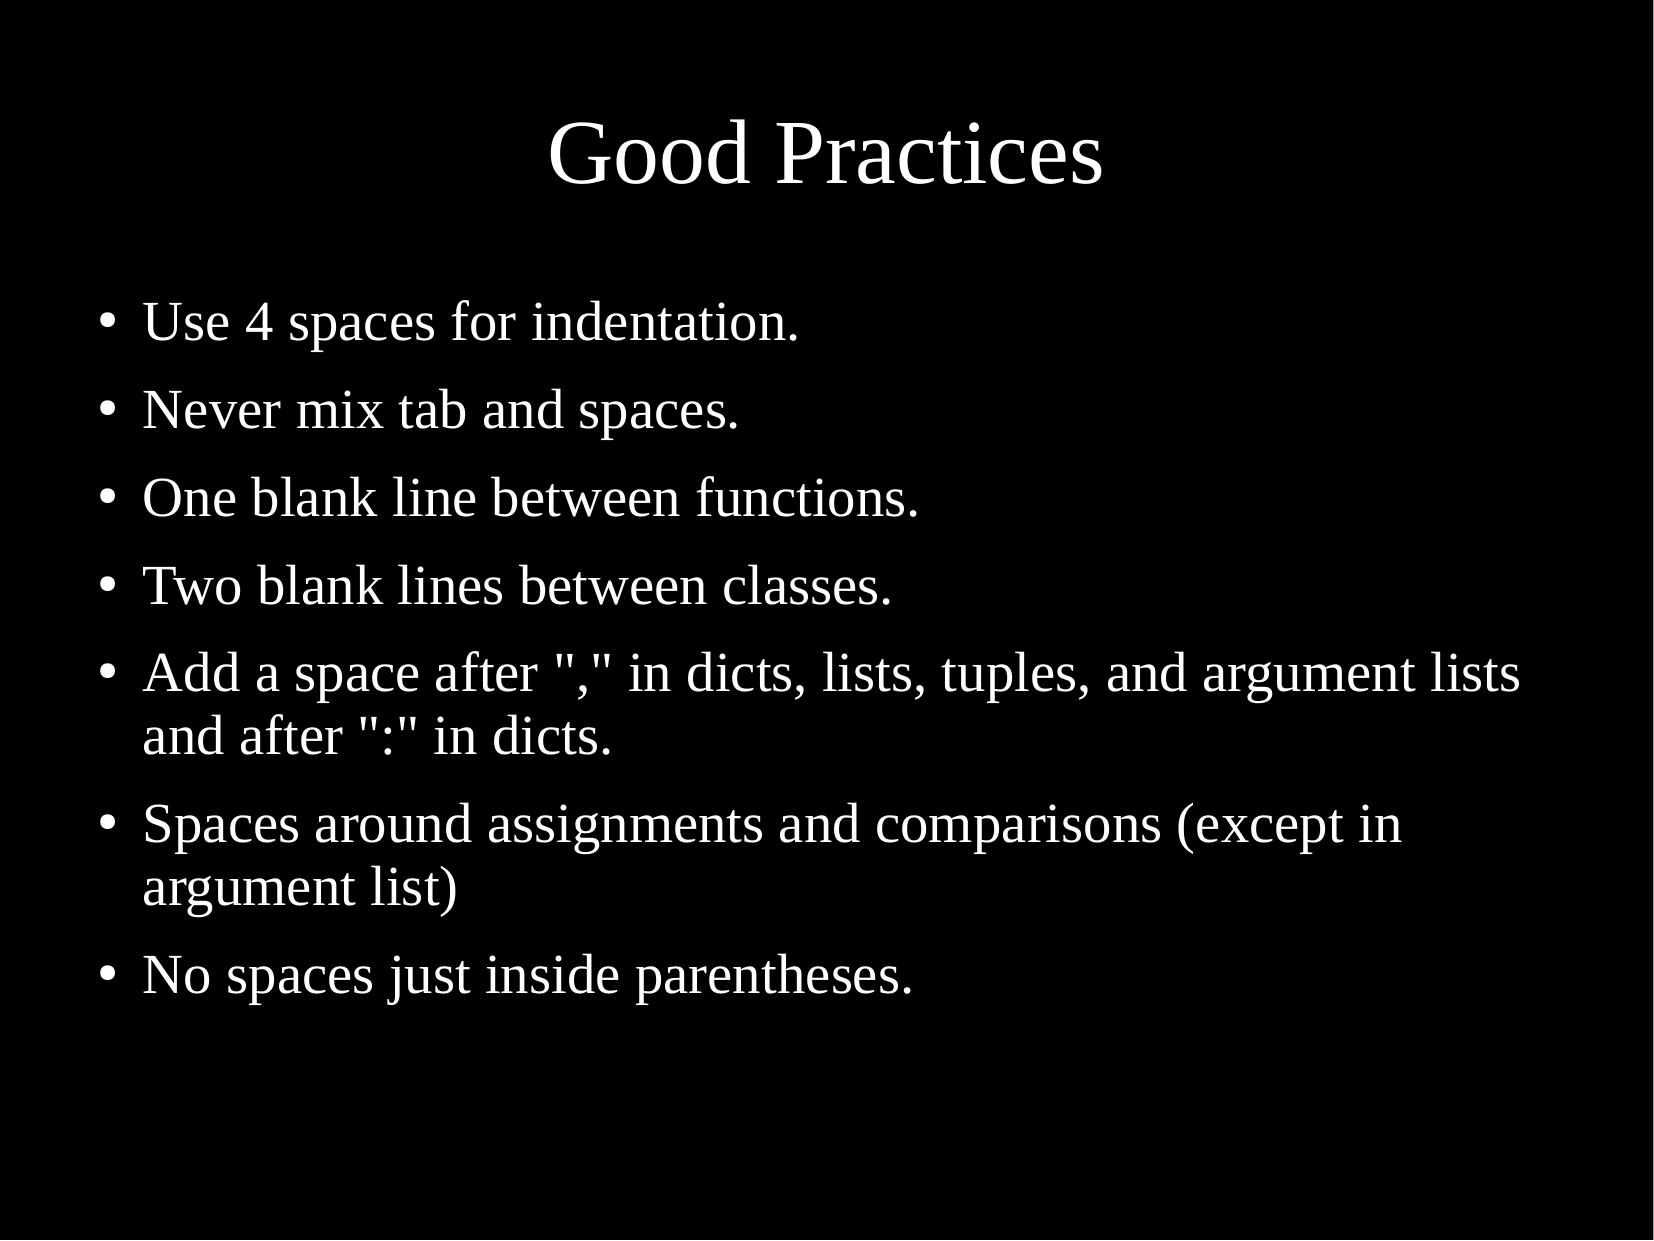

# Good Practices
Use 4 spaces for indentation.
Never mix tab and spaces.
One blank line between functions.
Two blank lines between classes.
Add a space after "," in dicts, lists, tuples, and argument lists and after ":" in dicts.
Spaces around assignments and comparisons (except in argument list)
No spaces just inside parentheses.